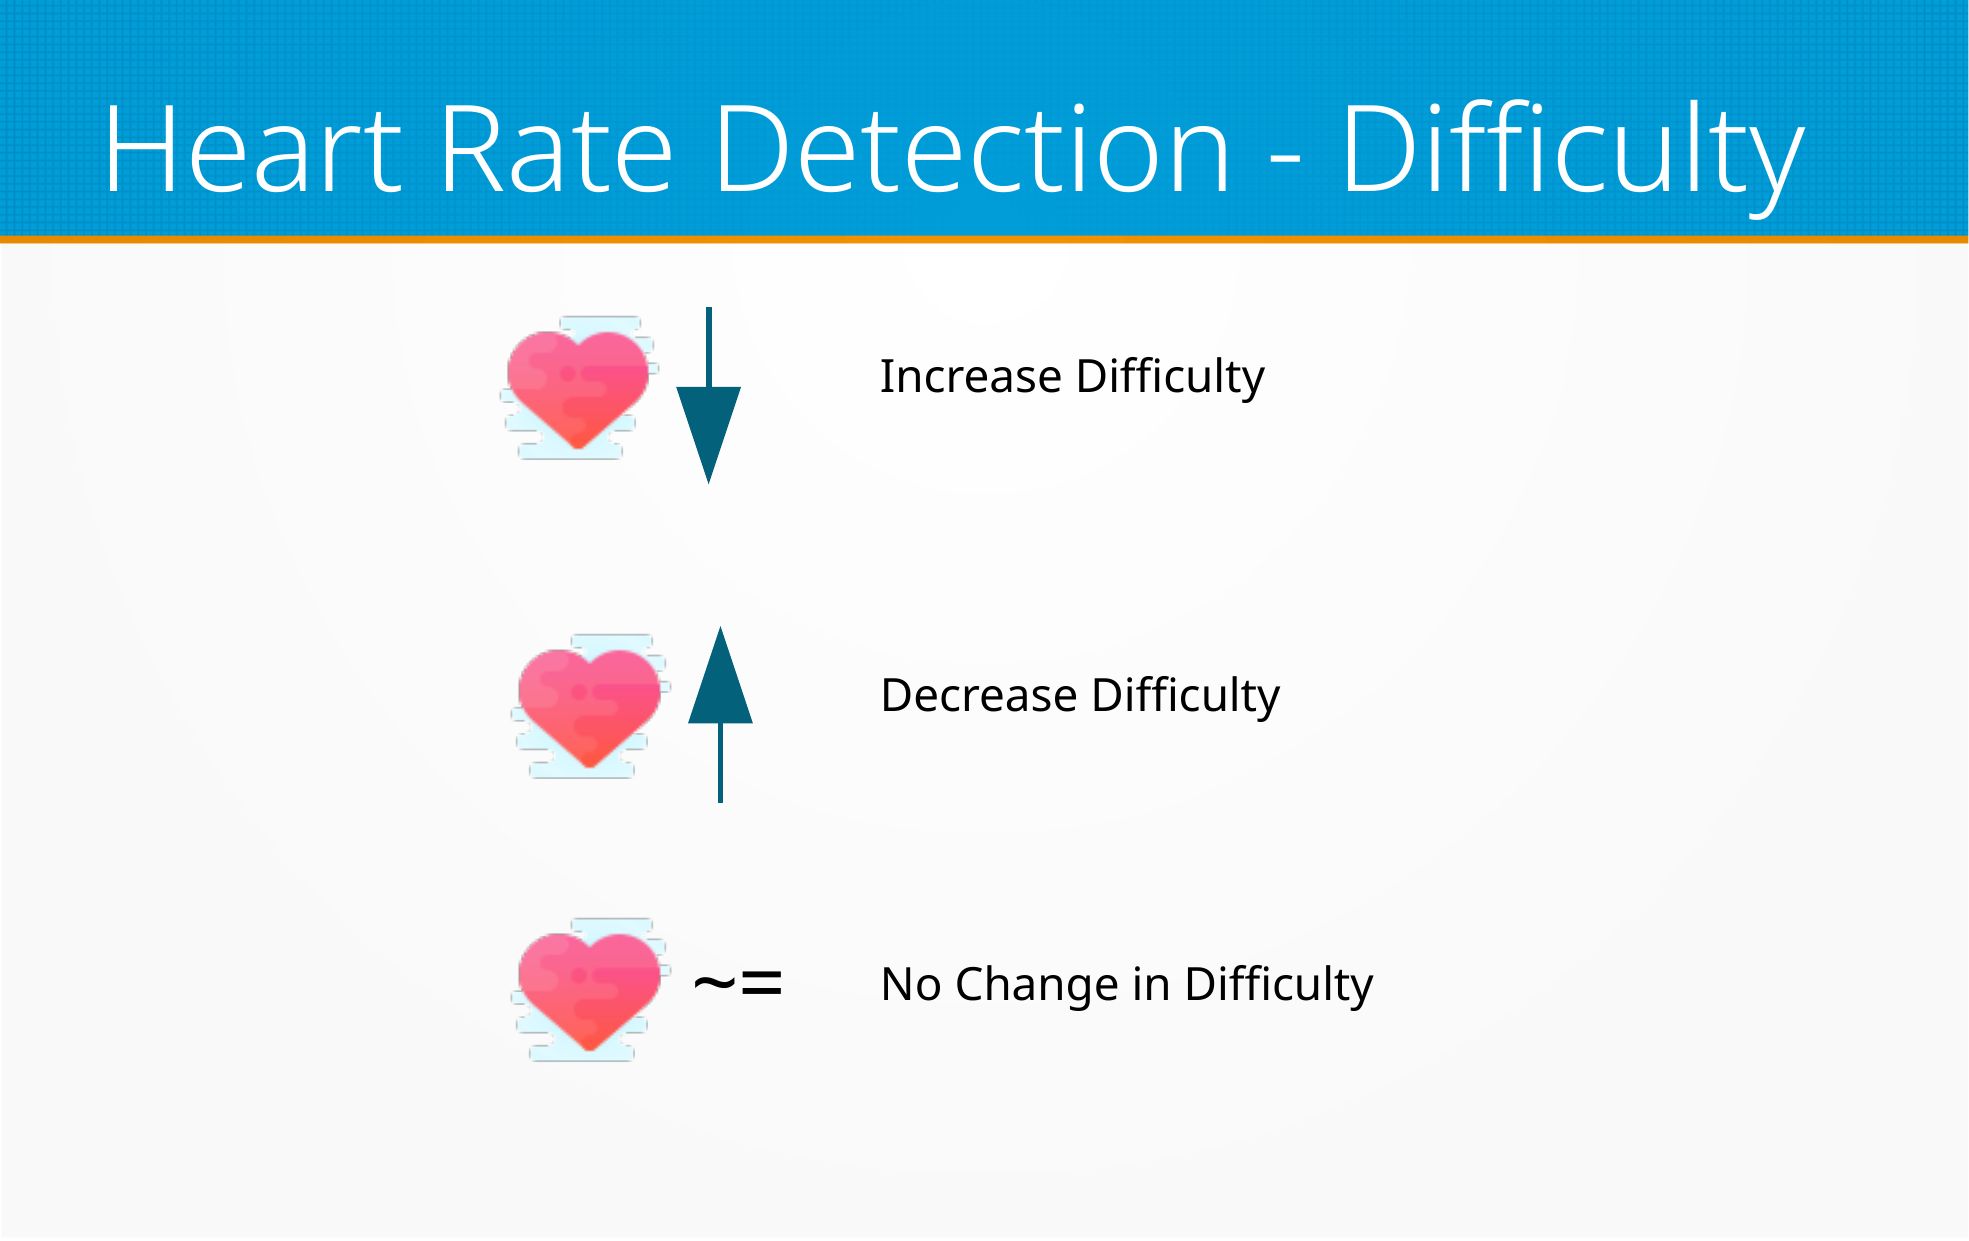

# Heart Rate Detection - Difficulty
Increase Difficulty
Decrease Difficulty
~=
No Change in Difficulty